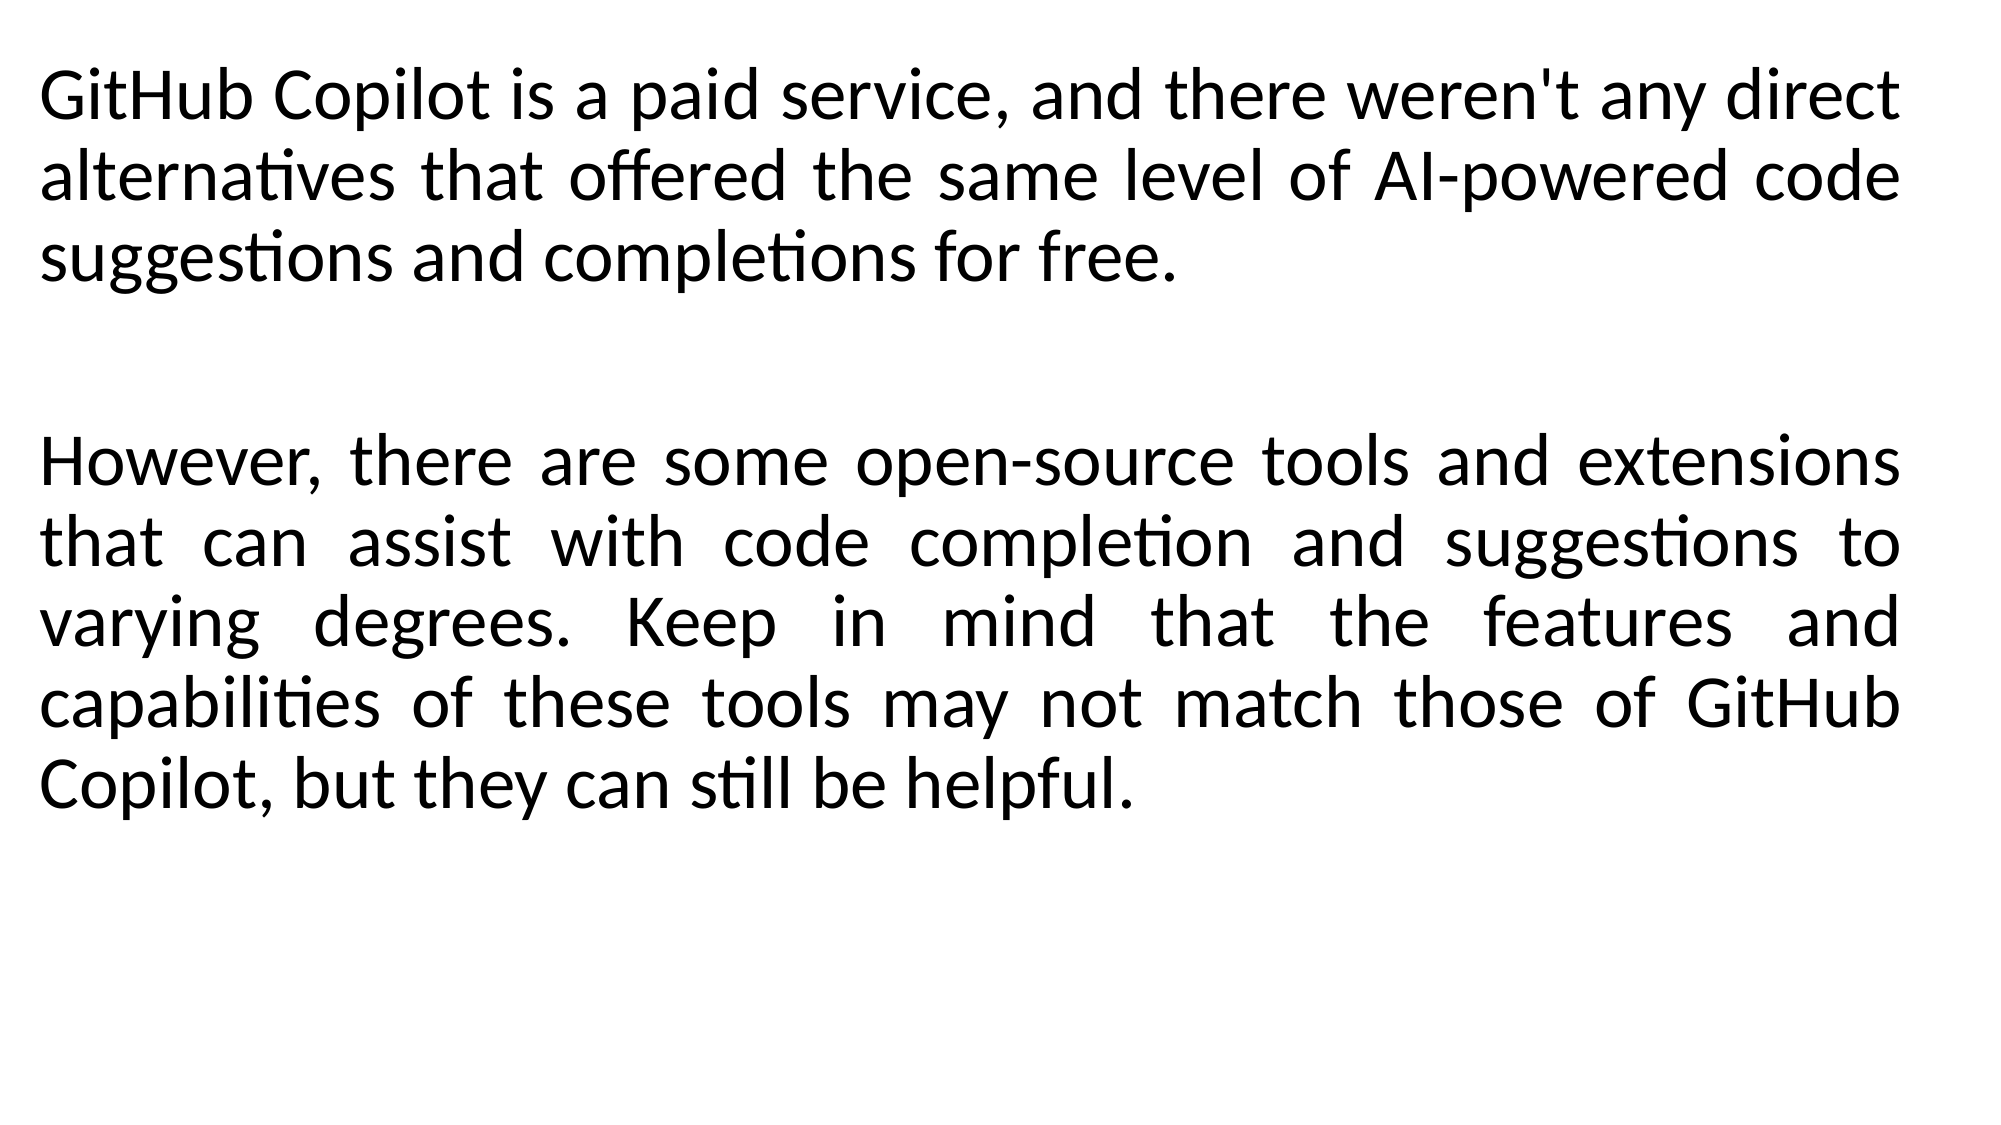

# GitHub Copilot is a paid service, and there weren't any direct alternatives that offered the same level of AI-powered code suggestions and completions for free.
However, there are some open-source tools and extensions that can assist with code completion and suggestions to varying degrees. Keep in mind that the features and capabilities of these tools may not match those of GitHub Copilot, but they can still be helpful.